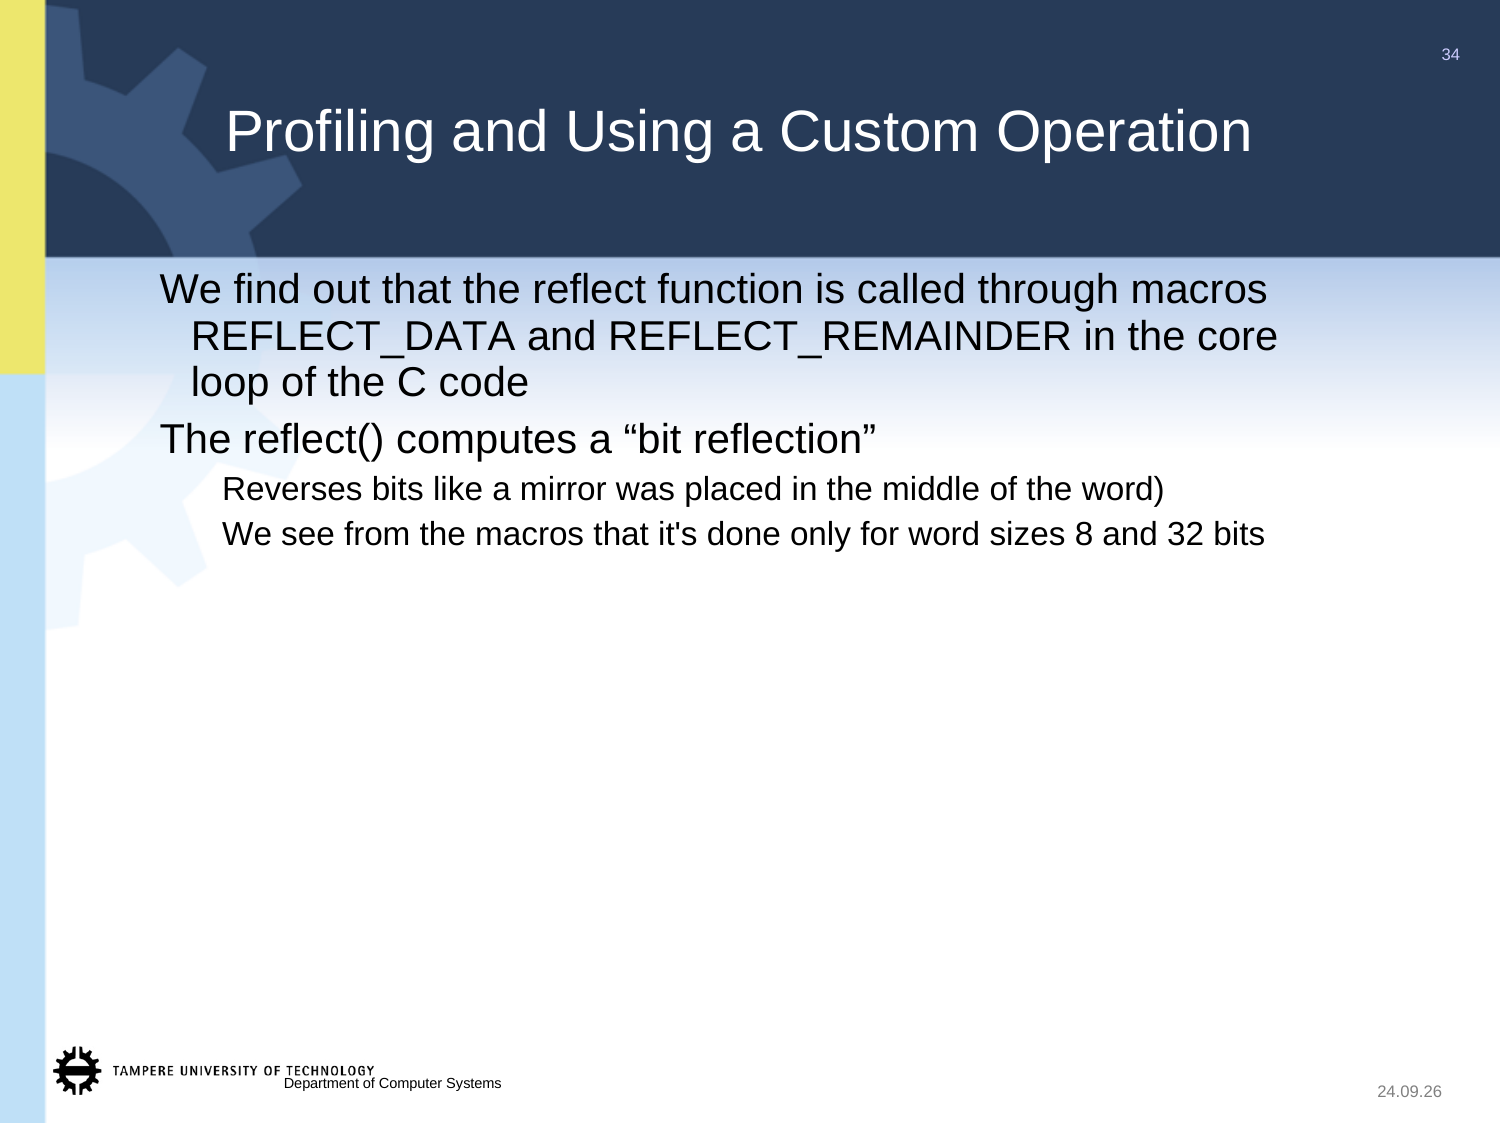

# Profiling and Using a Custom Operation
34
We find out that the reflect function is called through macros REFLECT_DATA and REFLECT_REMAINDER in the core loop of the C code
The reflect() computes a “bit reflection”
Reverses bits like a mirror was placed in the middle of the word)
We see from the macros that it's done only for word sizes 8 and 32 bits